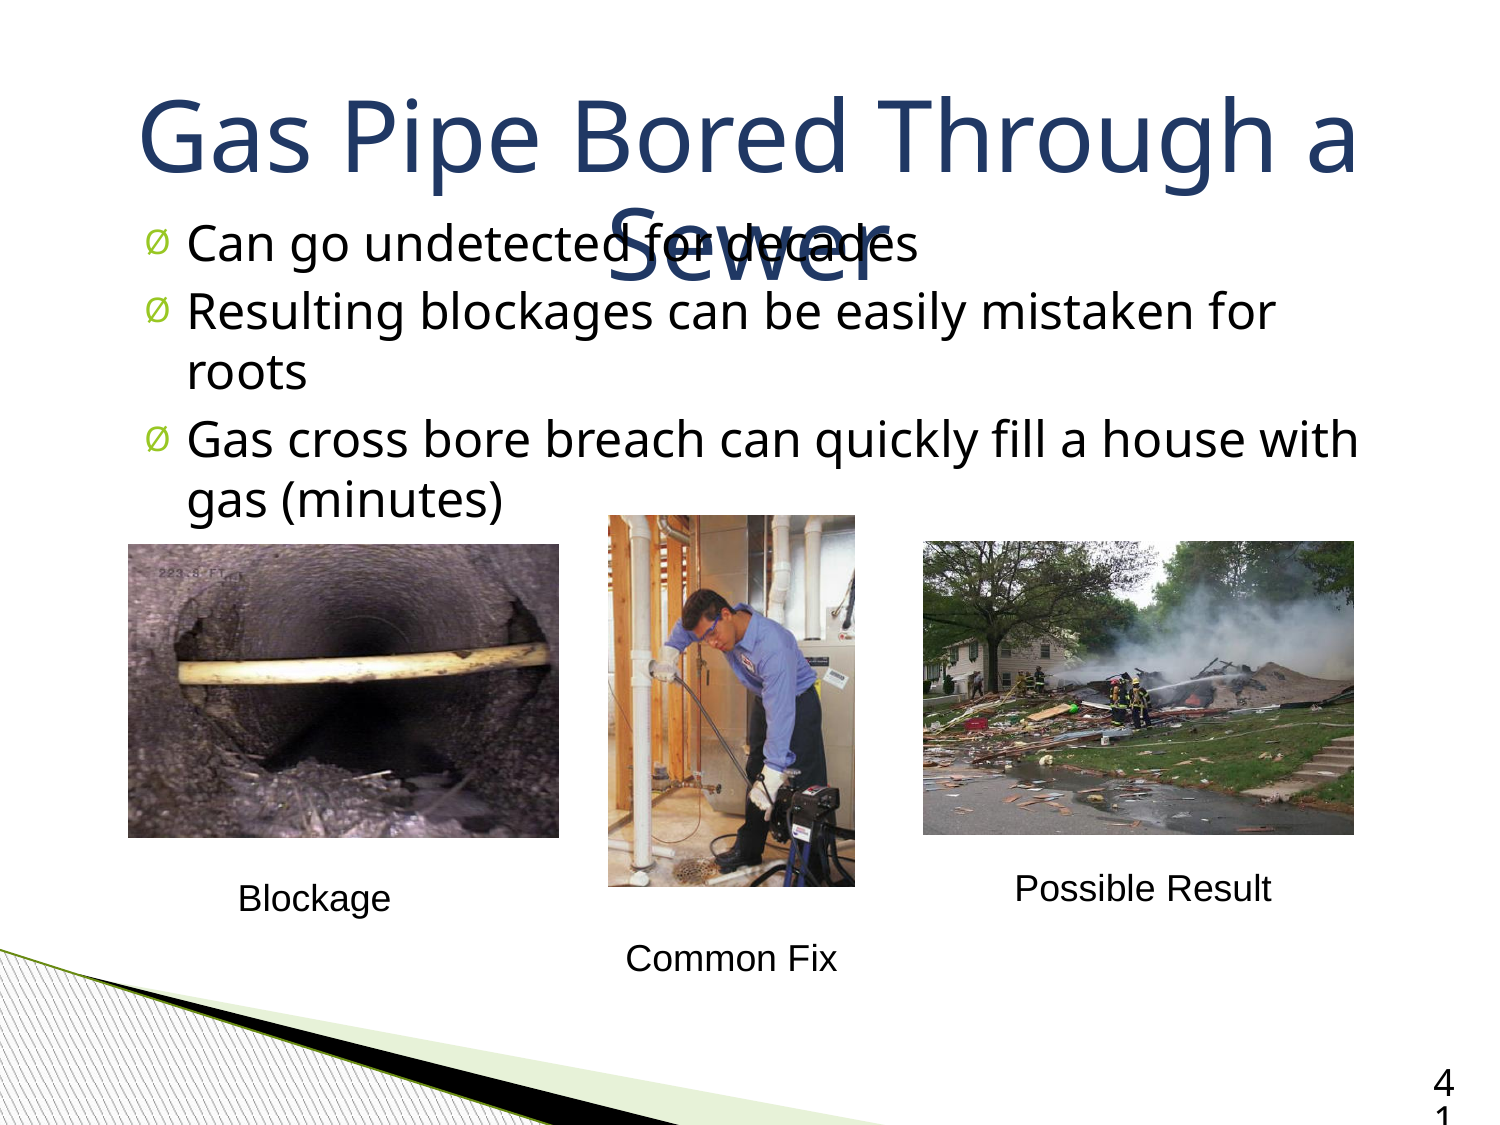

Gas Pipe Bored Through a Sewer
# Can go undetected for decades
Resulting blockages can be easily mistaken for roots
Gas cross bore breach can quickly fill a house with gas (minutes)
Possible Result
Blockage
Common Fix